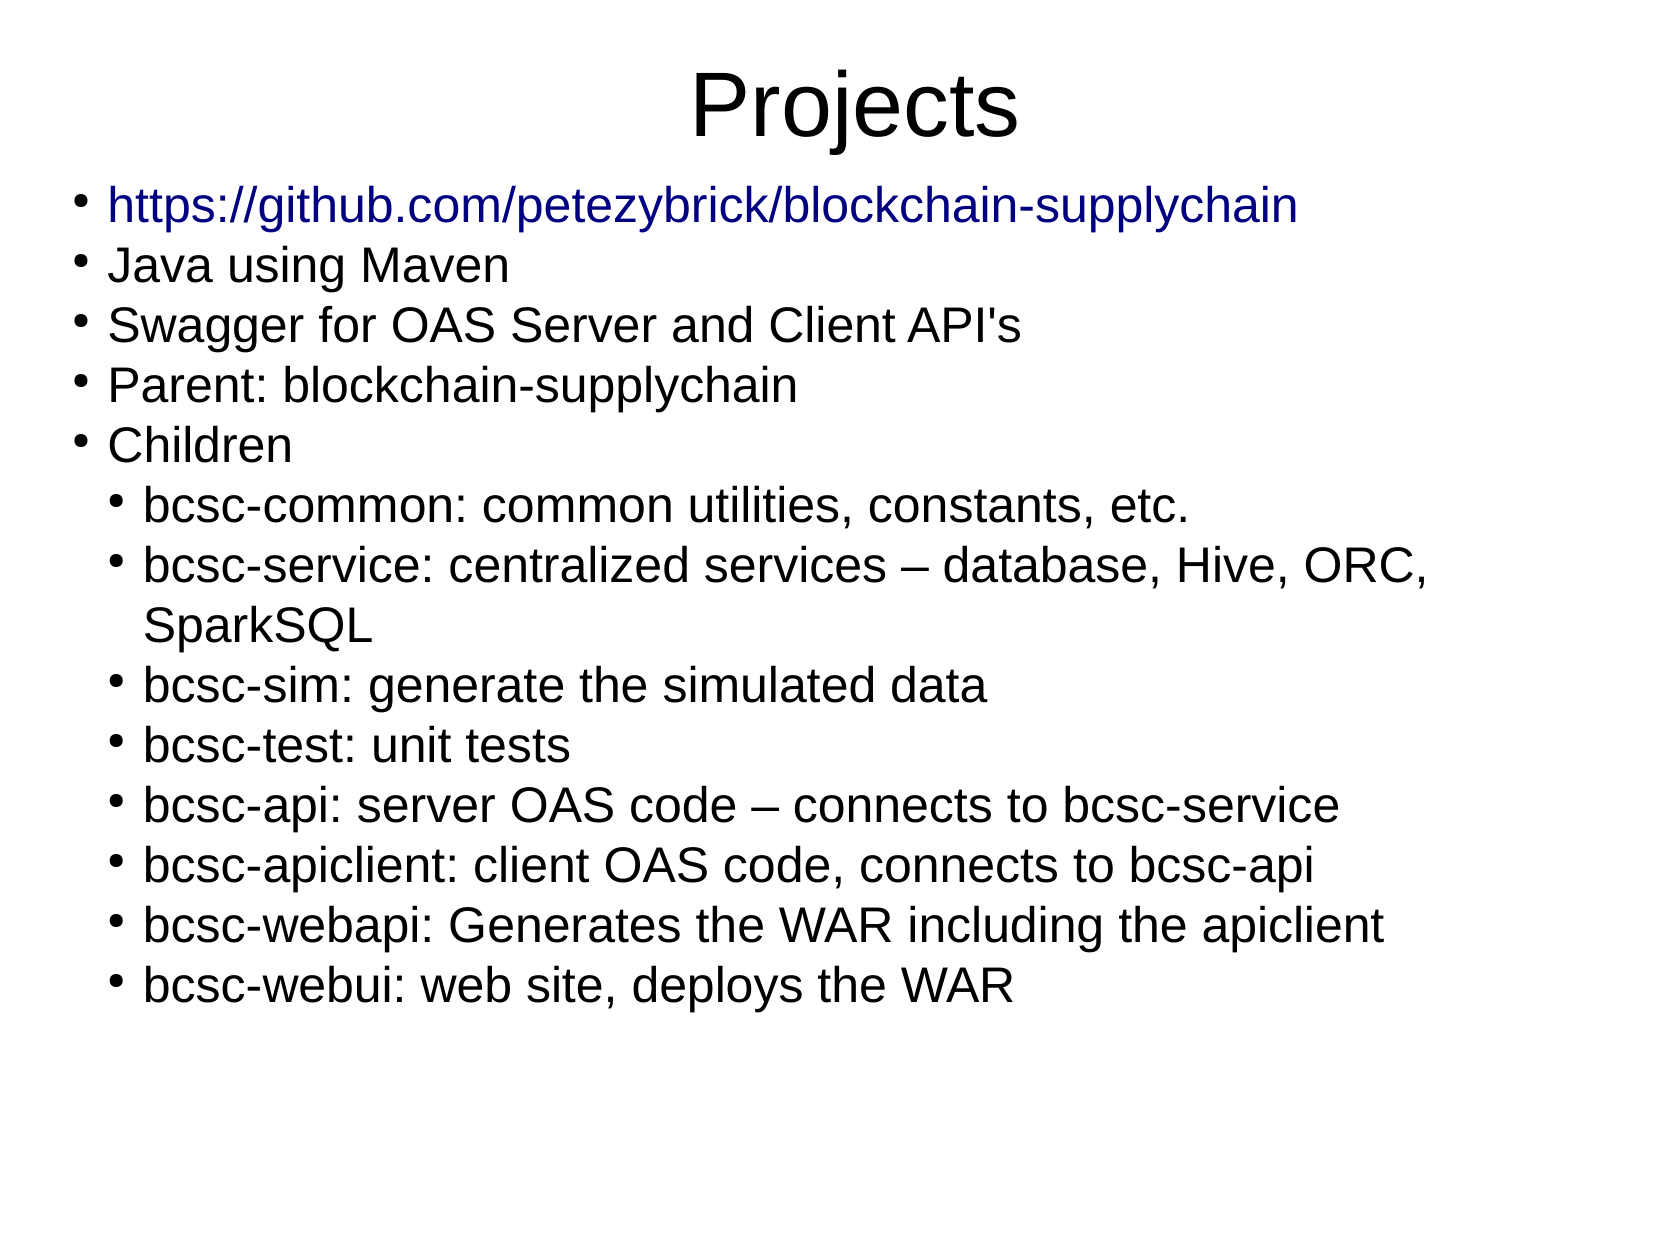

Projects
https://github.com/petezybrick/blockchain-supplychain
Java using Maven
Swagger for OAS Server and Client API's
Parent: blockchain-supplychain
Children
bcsc-common: common utilities, constants, etc.
bcsc-service: centralized services – database, Hive, ORC, SparkSQL
bcsc-sim: generate the simulated data
bcsc-test: unit tests
bcsc-api: server OAS code – connects to bcsc-service
bcsc-apiclient: client OAS code, connects to bcsc-api
bcsc-webapi: Generates the WAR including the apiclient
bcsc-webui: web site, deploys the WAR